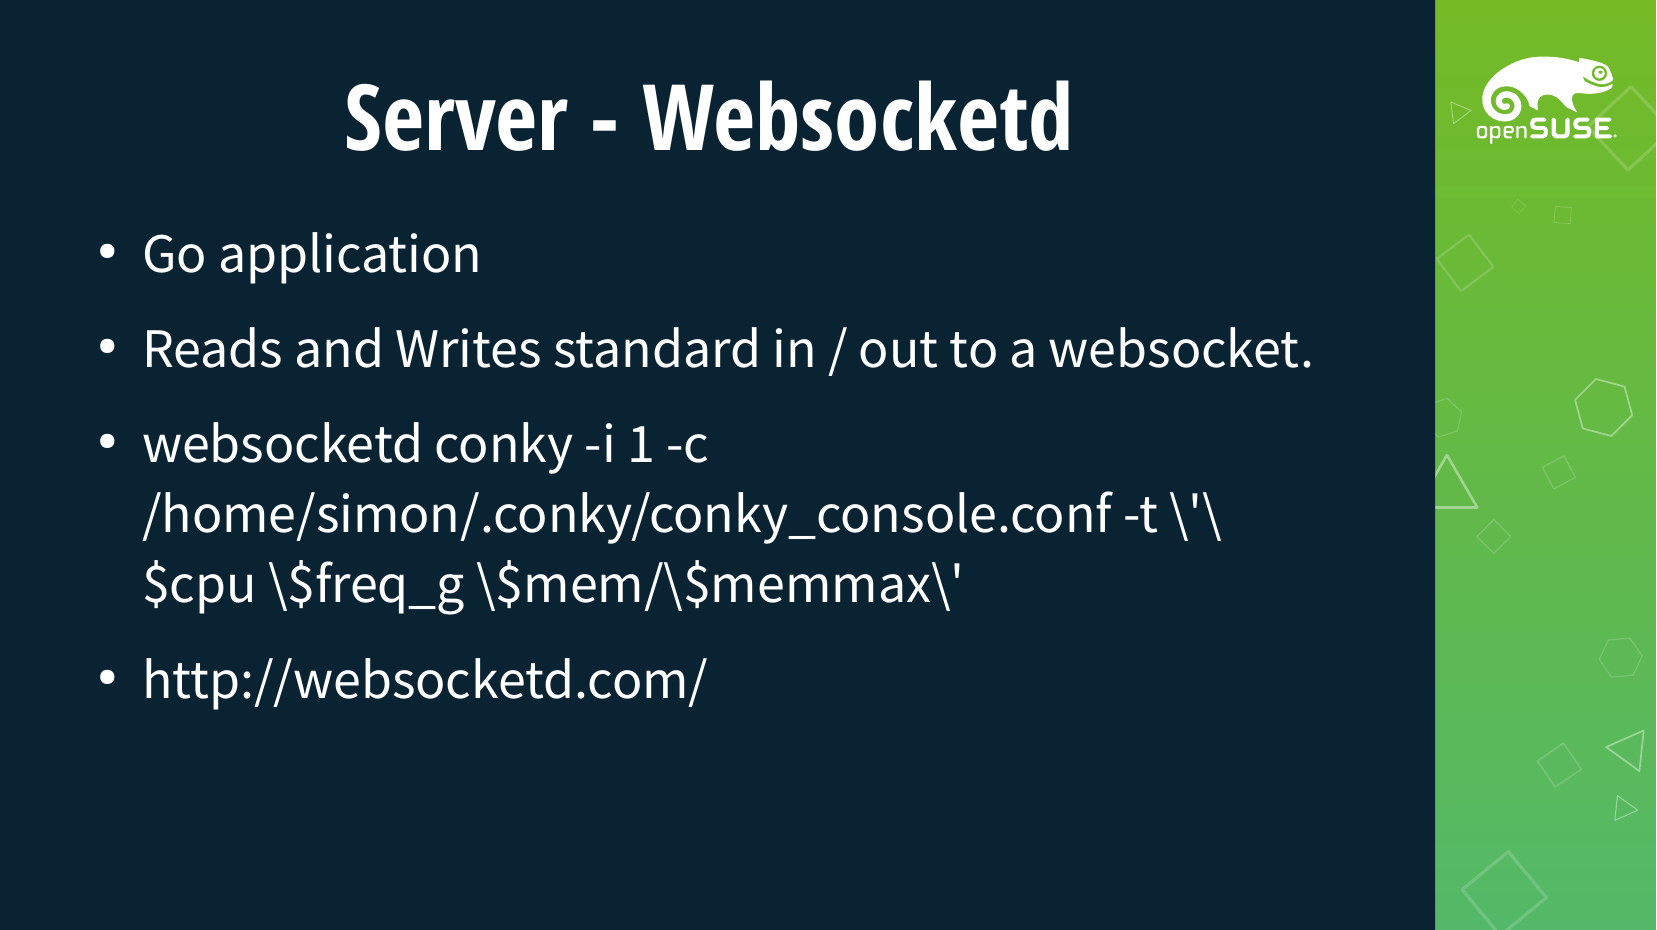

# Server - Websocketd
Go application
Reads and Writes standard in / out to a websocket.
websocketd conky -i 1 -c /home/simon/.conky/conky_console.conf -t \'\$cpu \$freq_g \$mem/\$memmax\'
http://websocketd.com/